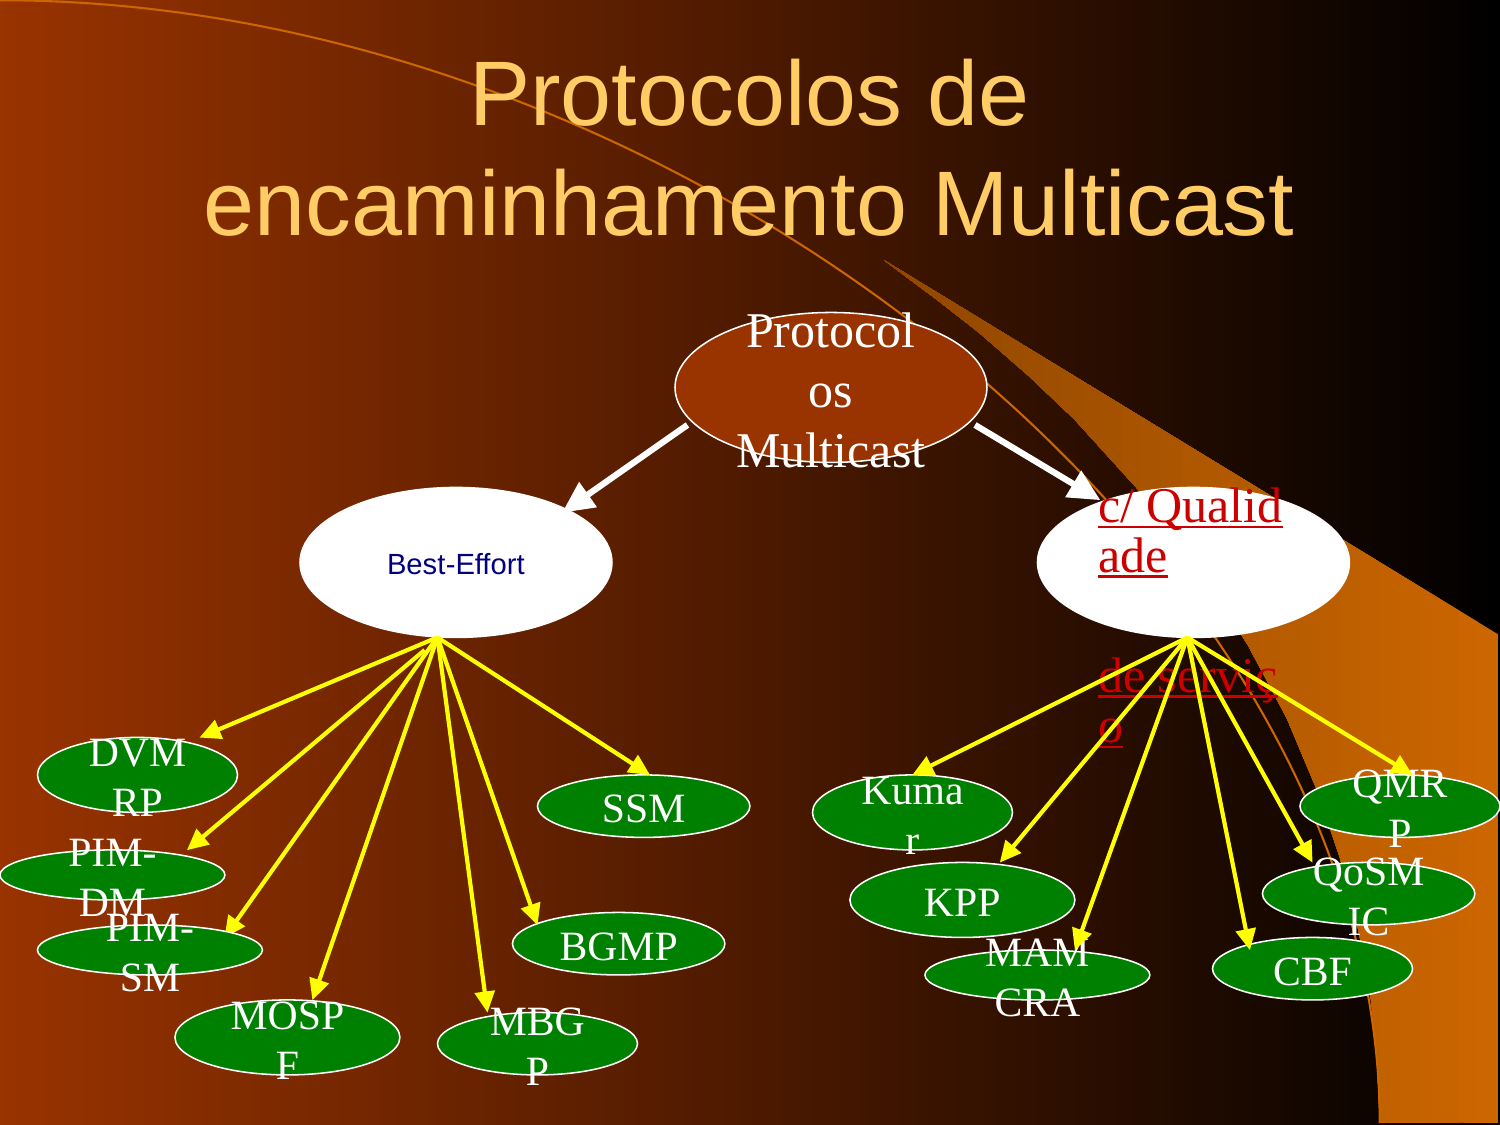

# Protocolos de encaminhamento Multicast
Protocolos
Multicast
Best-Effort
c/ Qualidade
de serviço
DVMRP
SSM
Kumar
QMRP
PIM-DM
KPP
QoSMIC
BGMP
PIM-SM
CBF
MAMCRA
MOSPF
MBGP